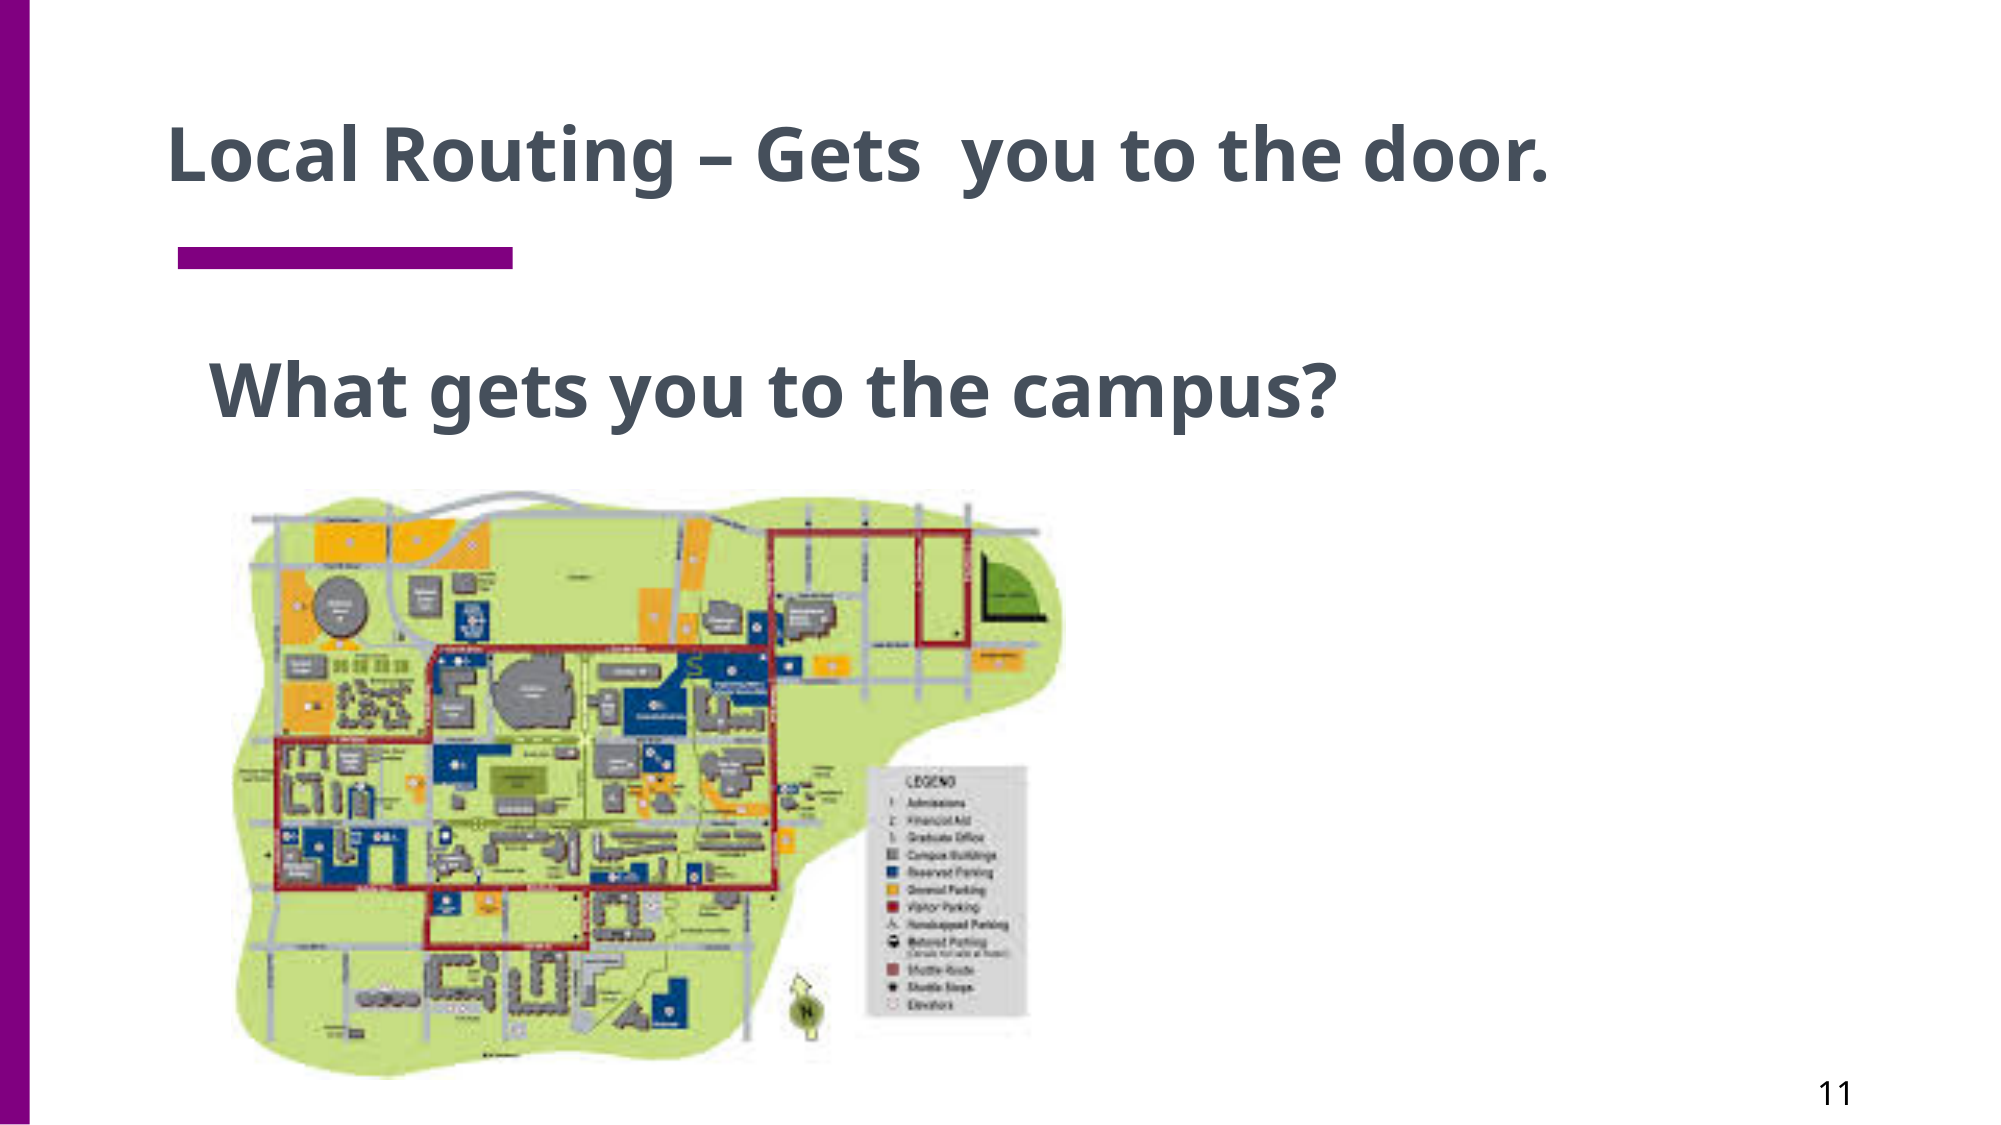

Local Routing – Gets you to the door.
What gets you to the campus?